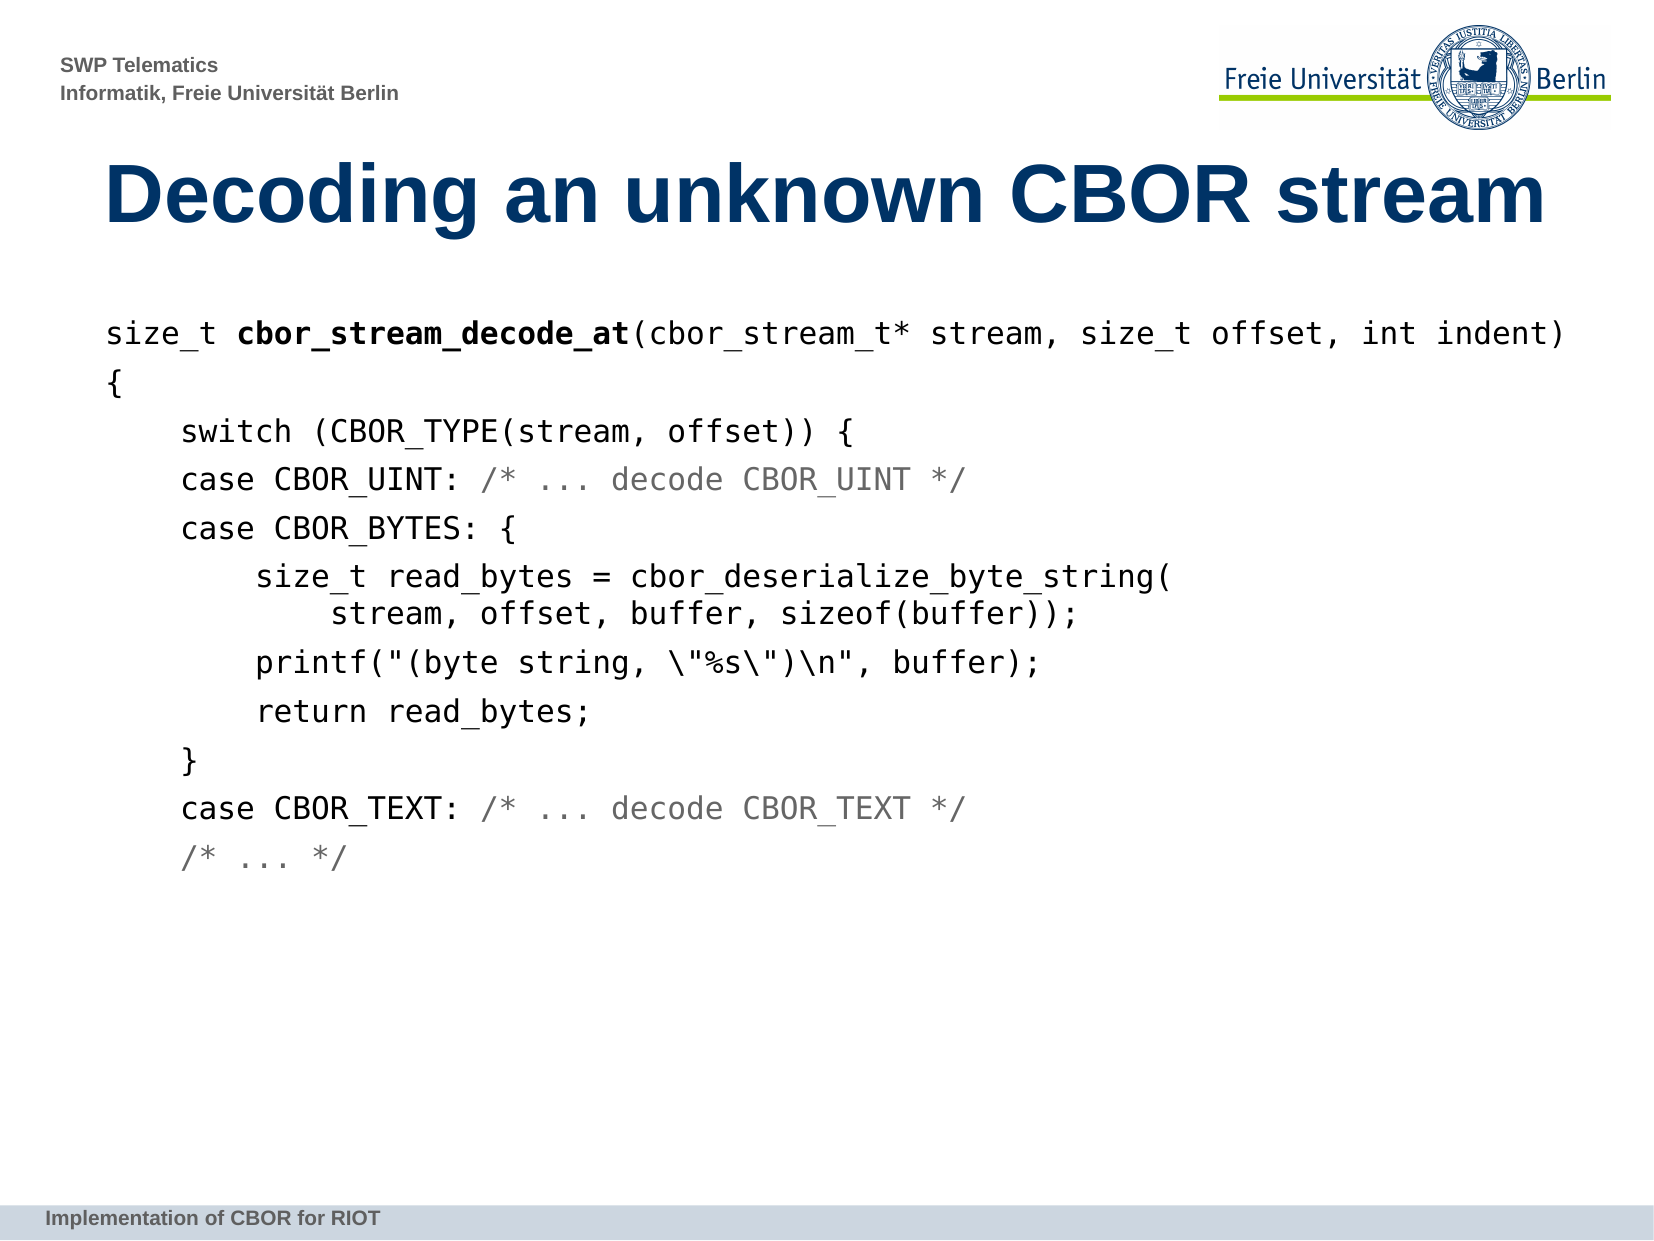

# Decoding an unknown CBOR stream
size_t cbor_stream_decode_at(cbor_stream_t* stream, size_t offset, int indent)
{
 switch (CBOR_TYPE(stream, offset)) {
 case CBOR_UINT: /* ... decode CBOR_UINT */
 case CBOR_BYTES: {
 size_t read_bytes = cbor_deserialize_byte_string(
			stream, offset, buffer, sizeof(buffer));
 printf("(byte string, \"%s\")\n", buffer);
 return read_bytes;
 }
 case CBOR_TEXT: /* ... decode CBOR_TEXT */
 /* ... */